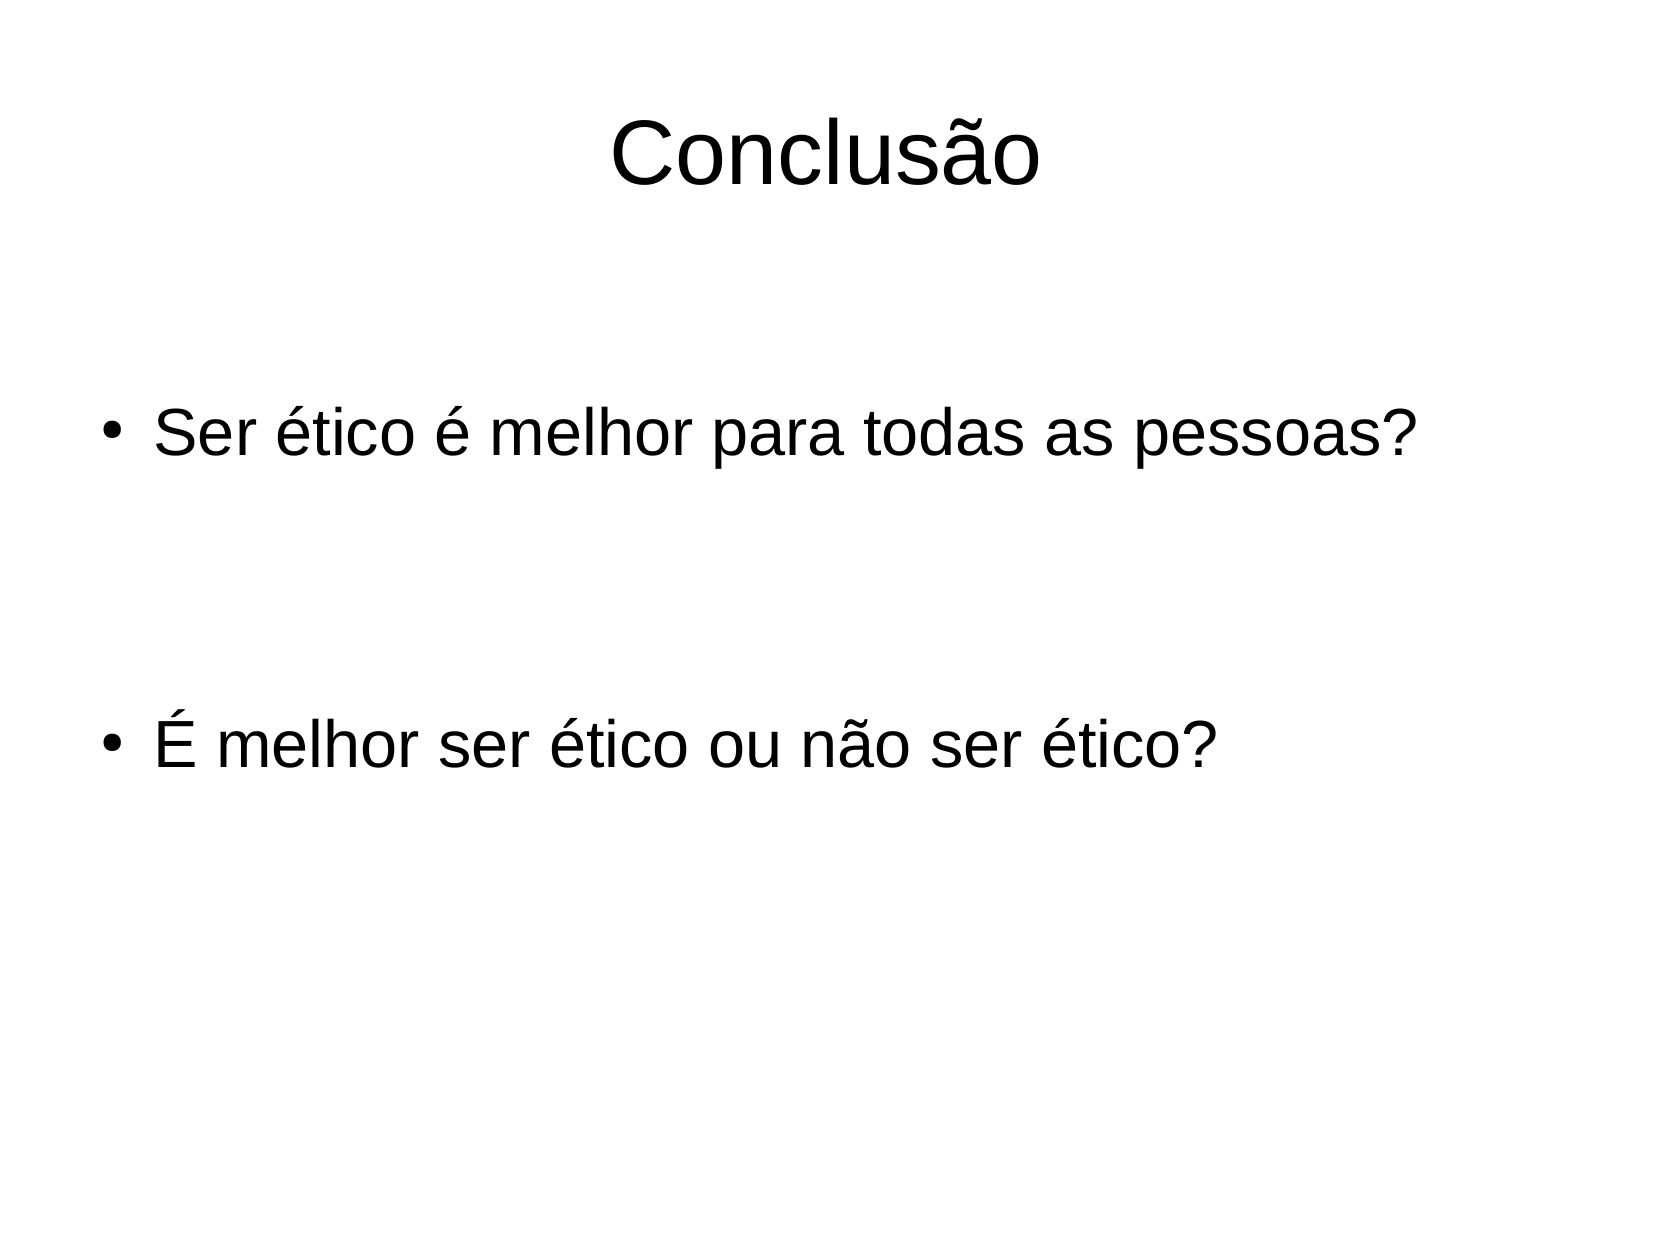

# Conclusão
Ser ético é melhor para todas as pessoas?
É melhor ser ético ou não ser ético?